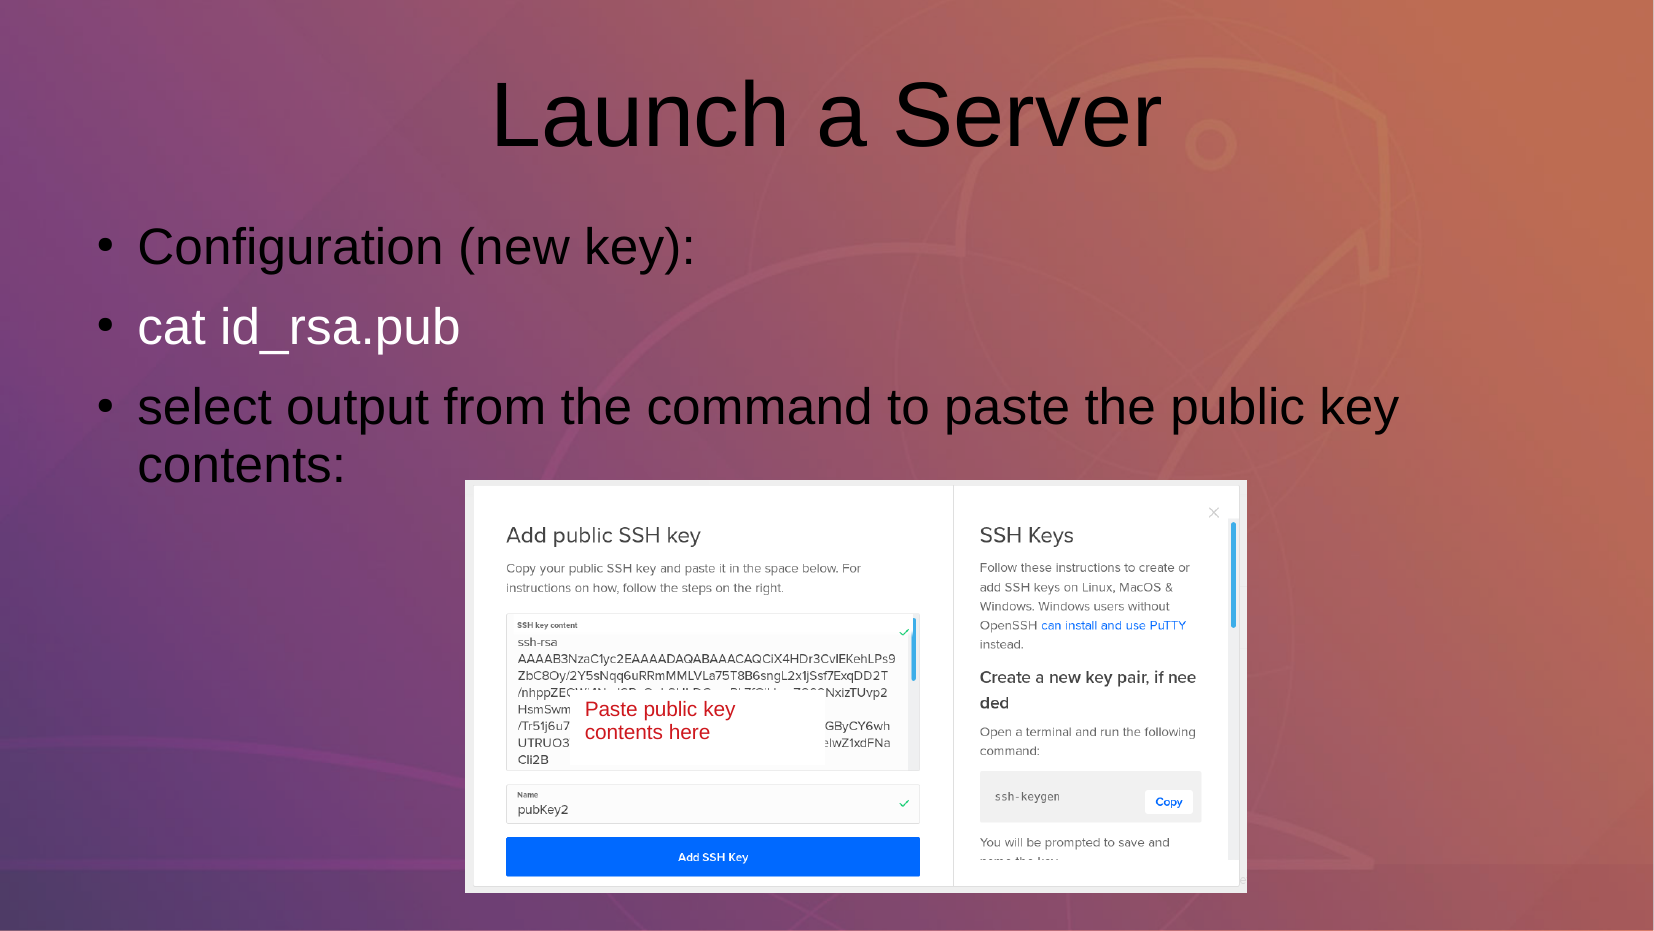

# Launch a Server
Configuration (new key):
cat id_rsa.pub
select output from the command to paste the public key contents:
Paste public key contents here